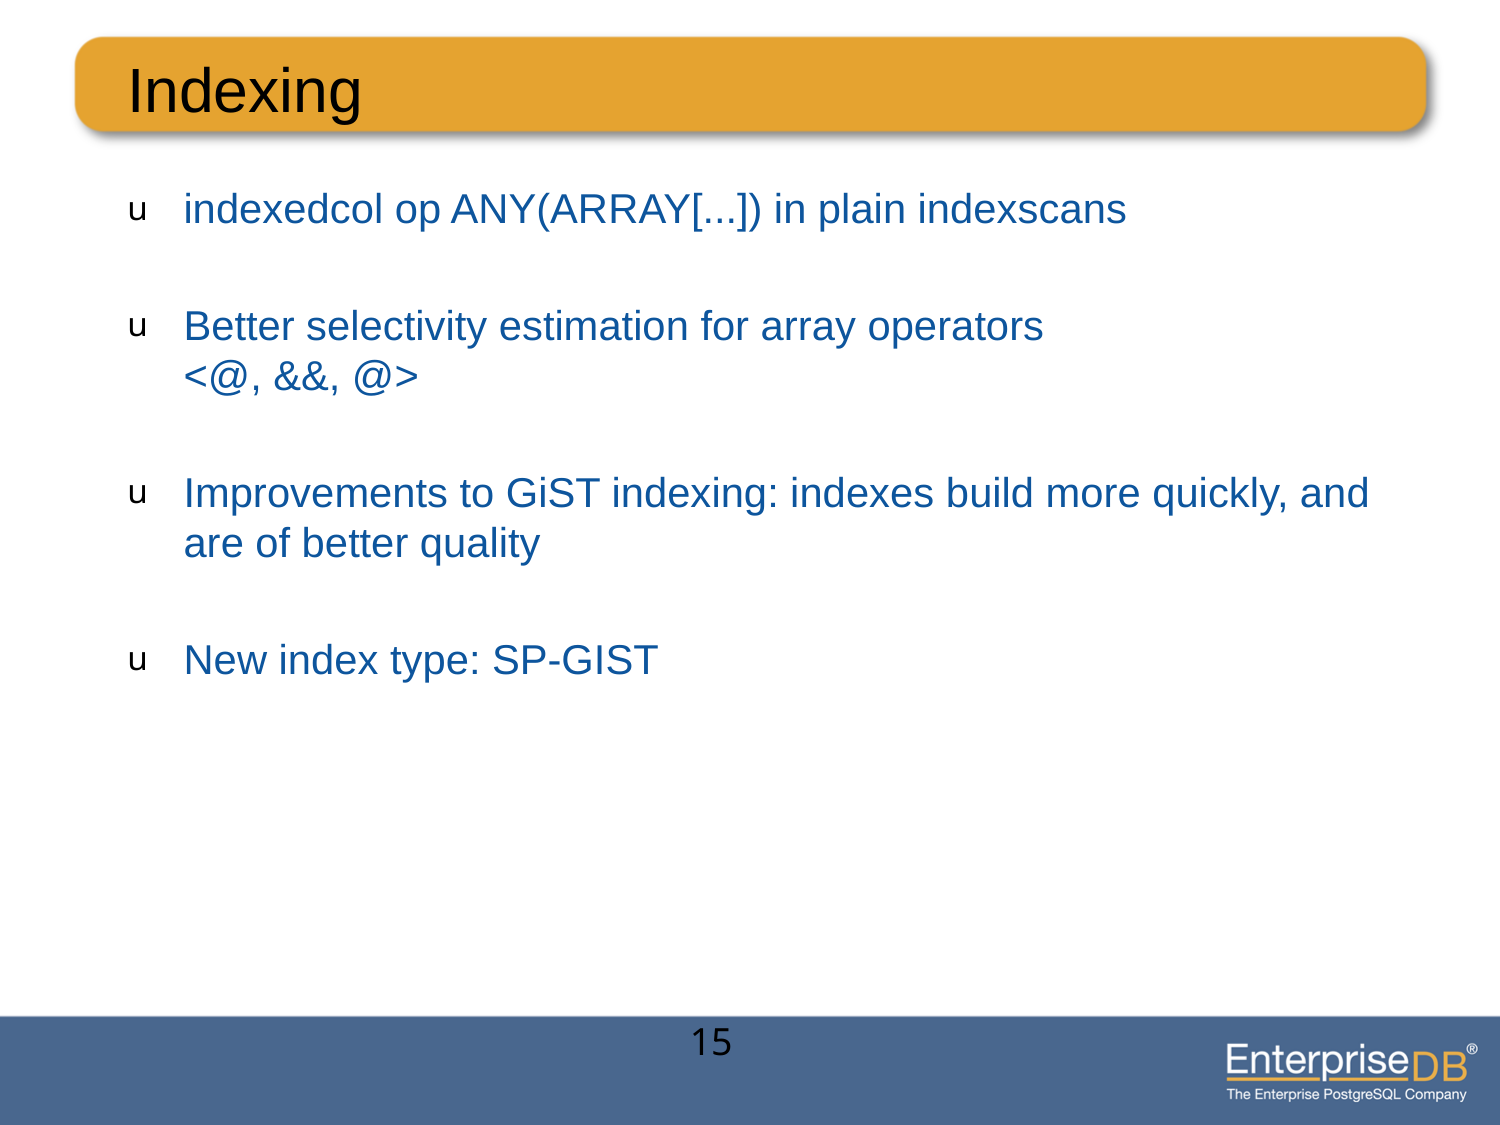

# Indexing
indexedcol op ANY(ARRAY[...]) in plain indexscans
Better selectivity estimation for array operators
<@, &&, @>
Improvements to GiST indexing: indexes build more quickly, and are of better quality
New index type: SP-GIST